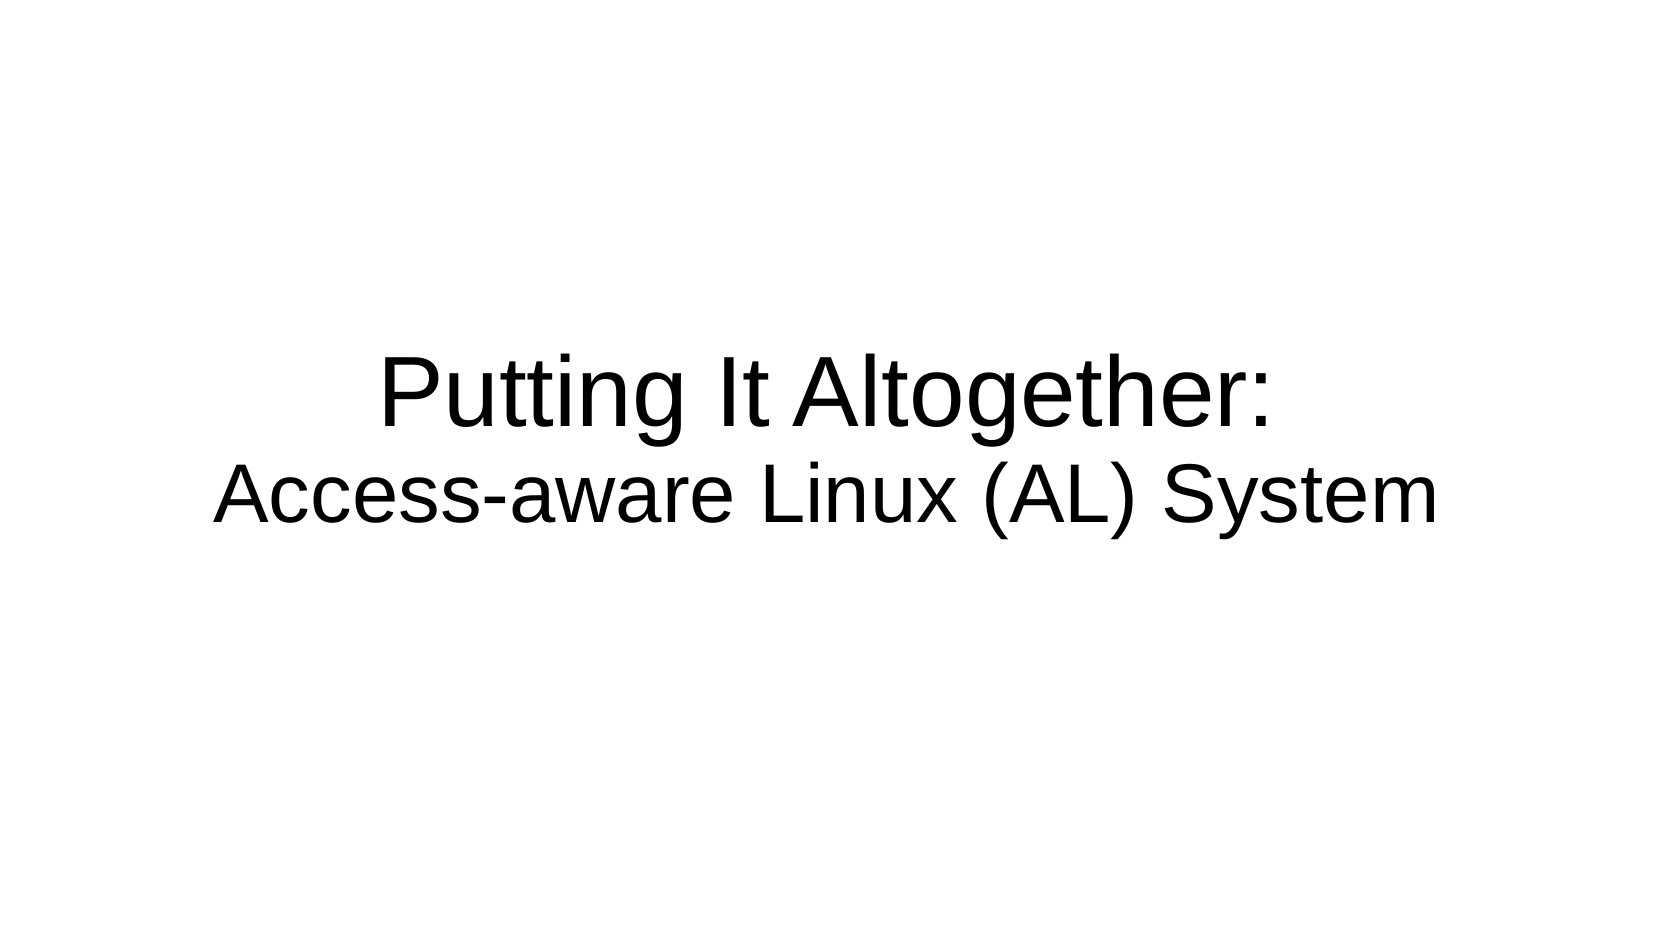

Putting It Altogether:
Access-aware Linux (AL) System